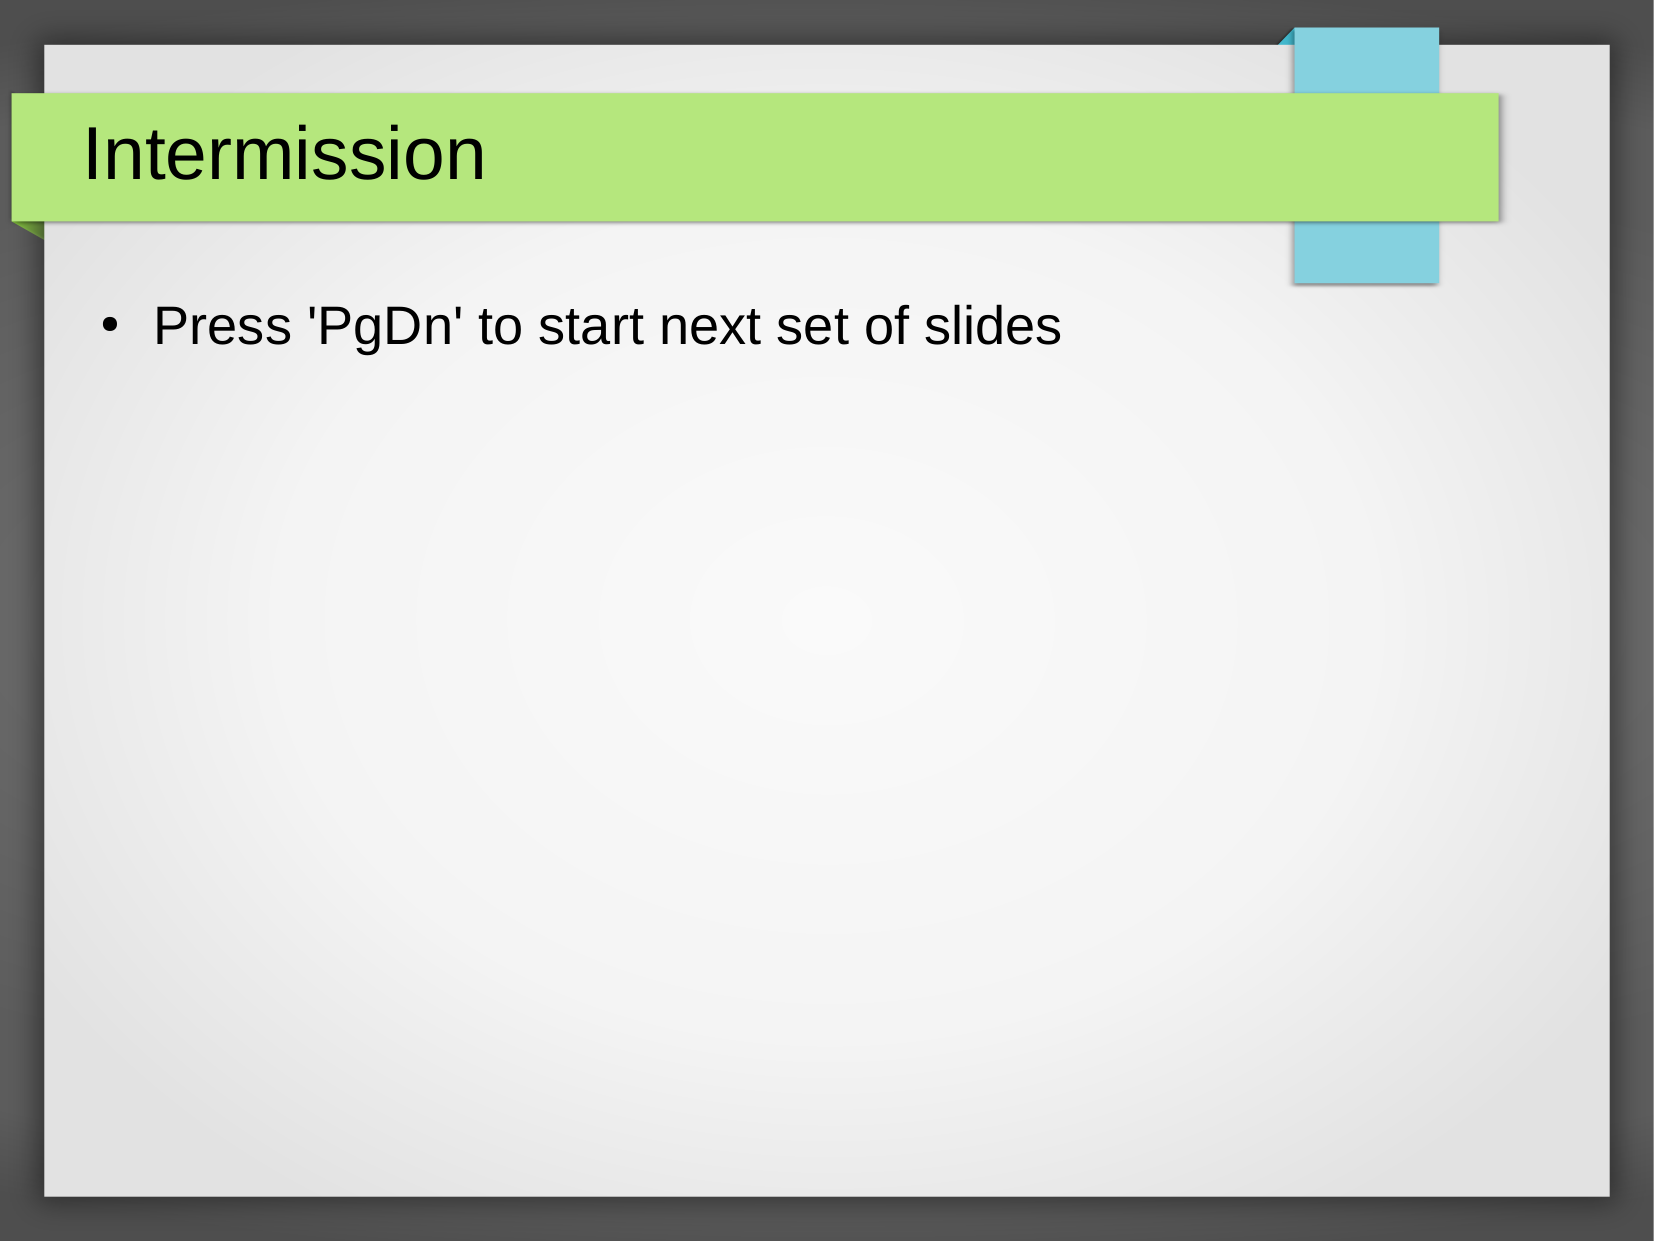

# Intermission
Press 'PgDn' to start next set of slides